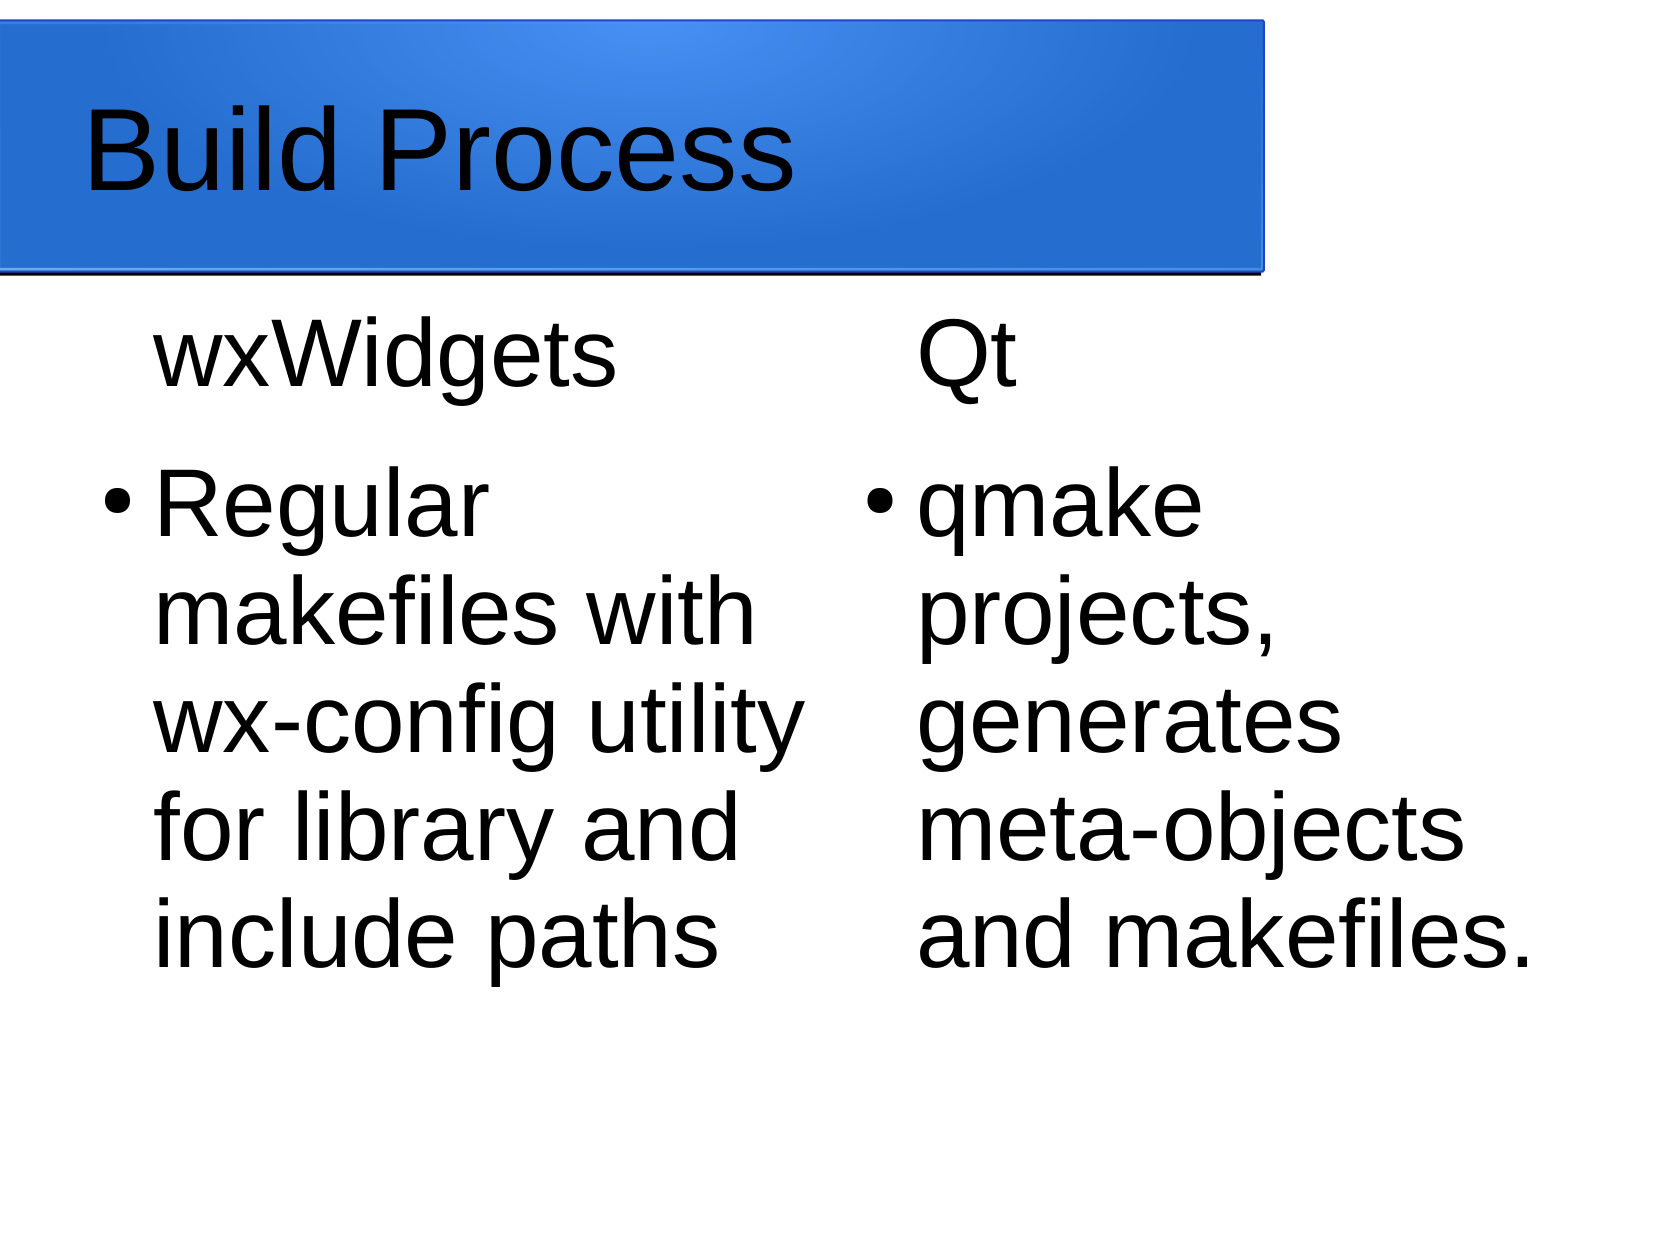

# Build Process
wxWidgets
Regular makefiles with wx-config utility for library and include paths
Qt
qmake projects, generates meta-objects and makefiles.